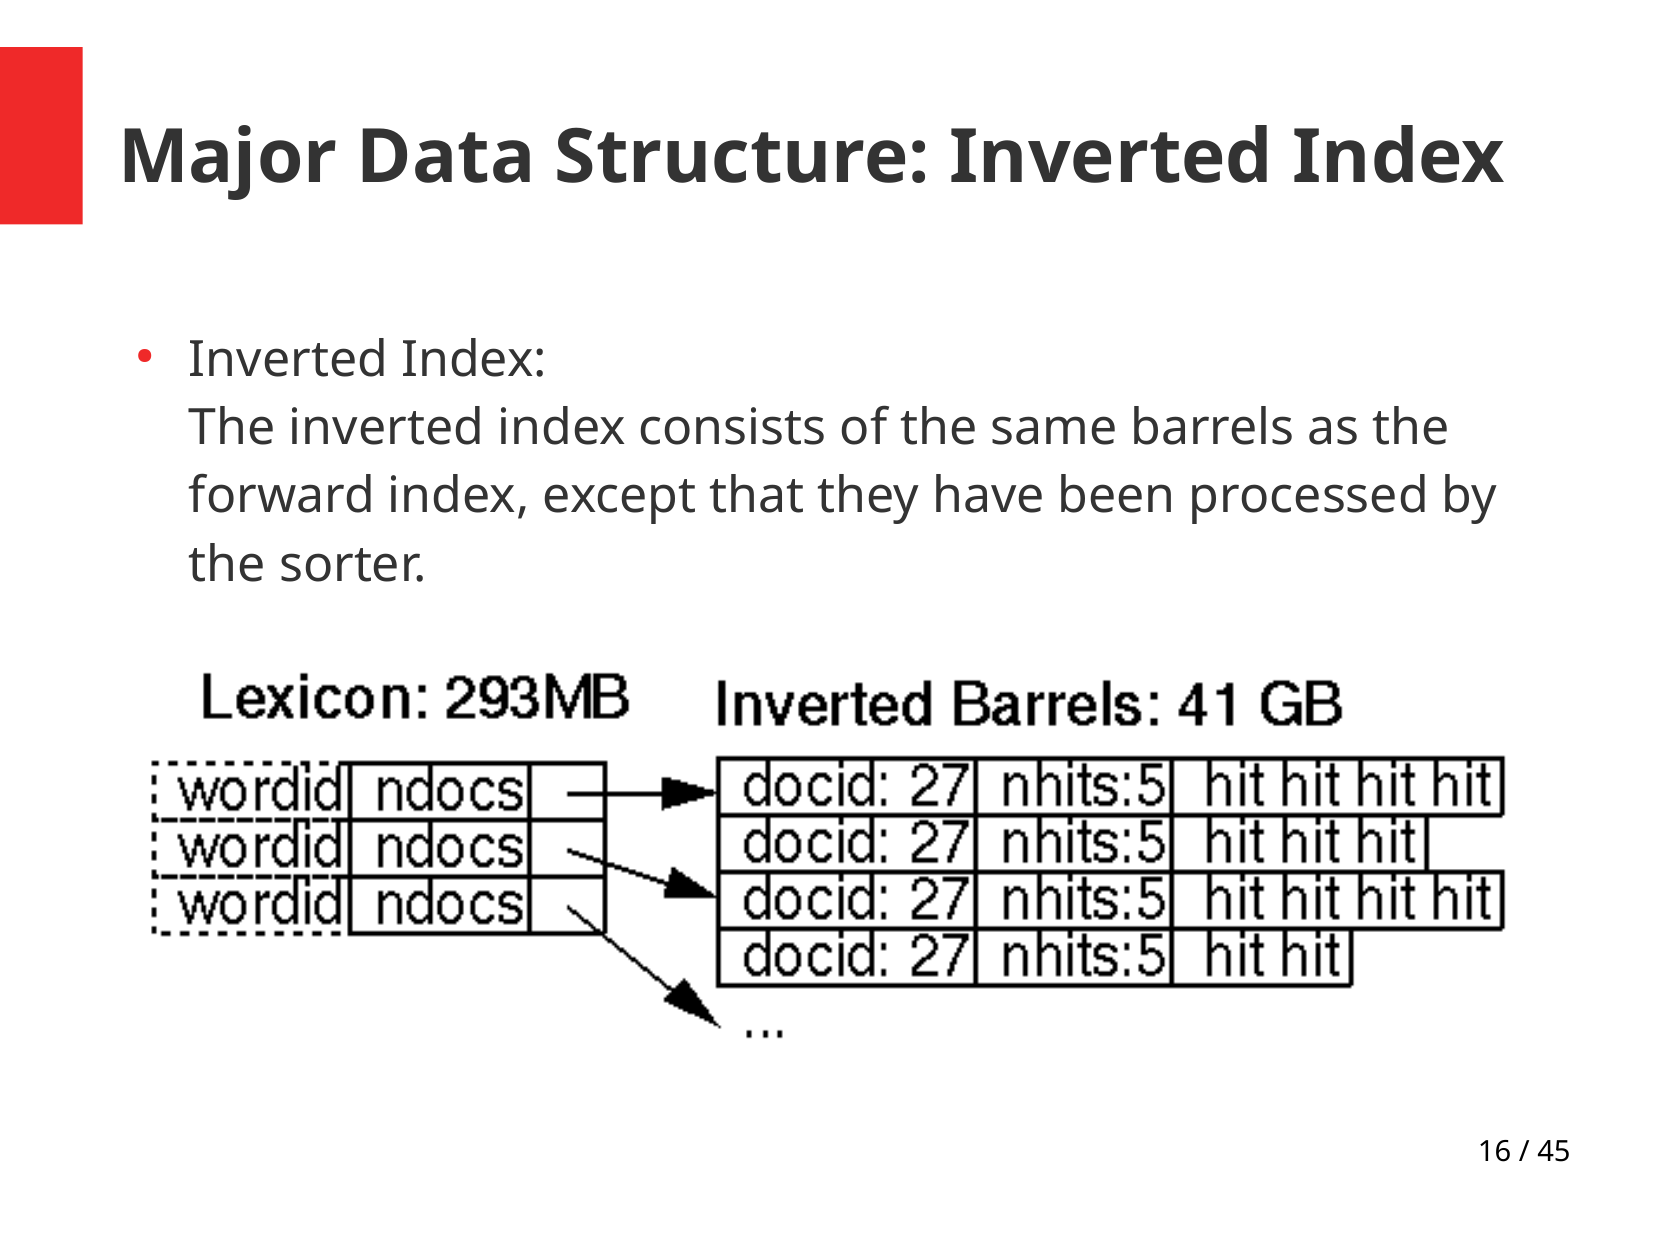

# Major Data Structure: Inverted Index
Inverted Index:
The inverted index consists of the same barrels as the forward index, except that they have been processed by the sorter.
16